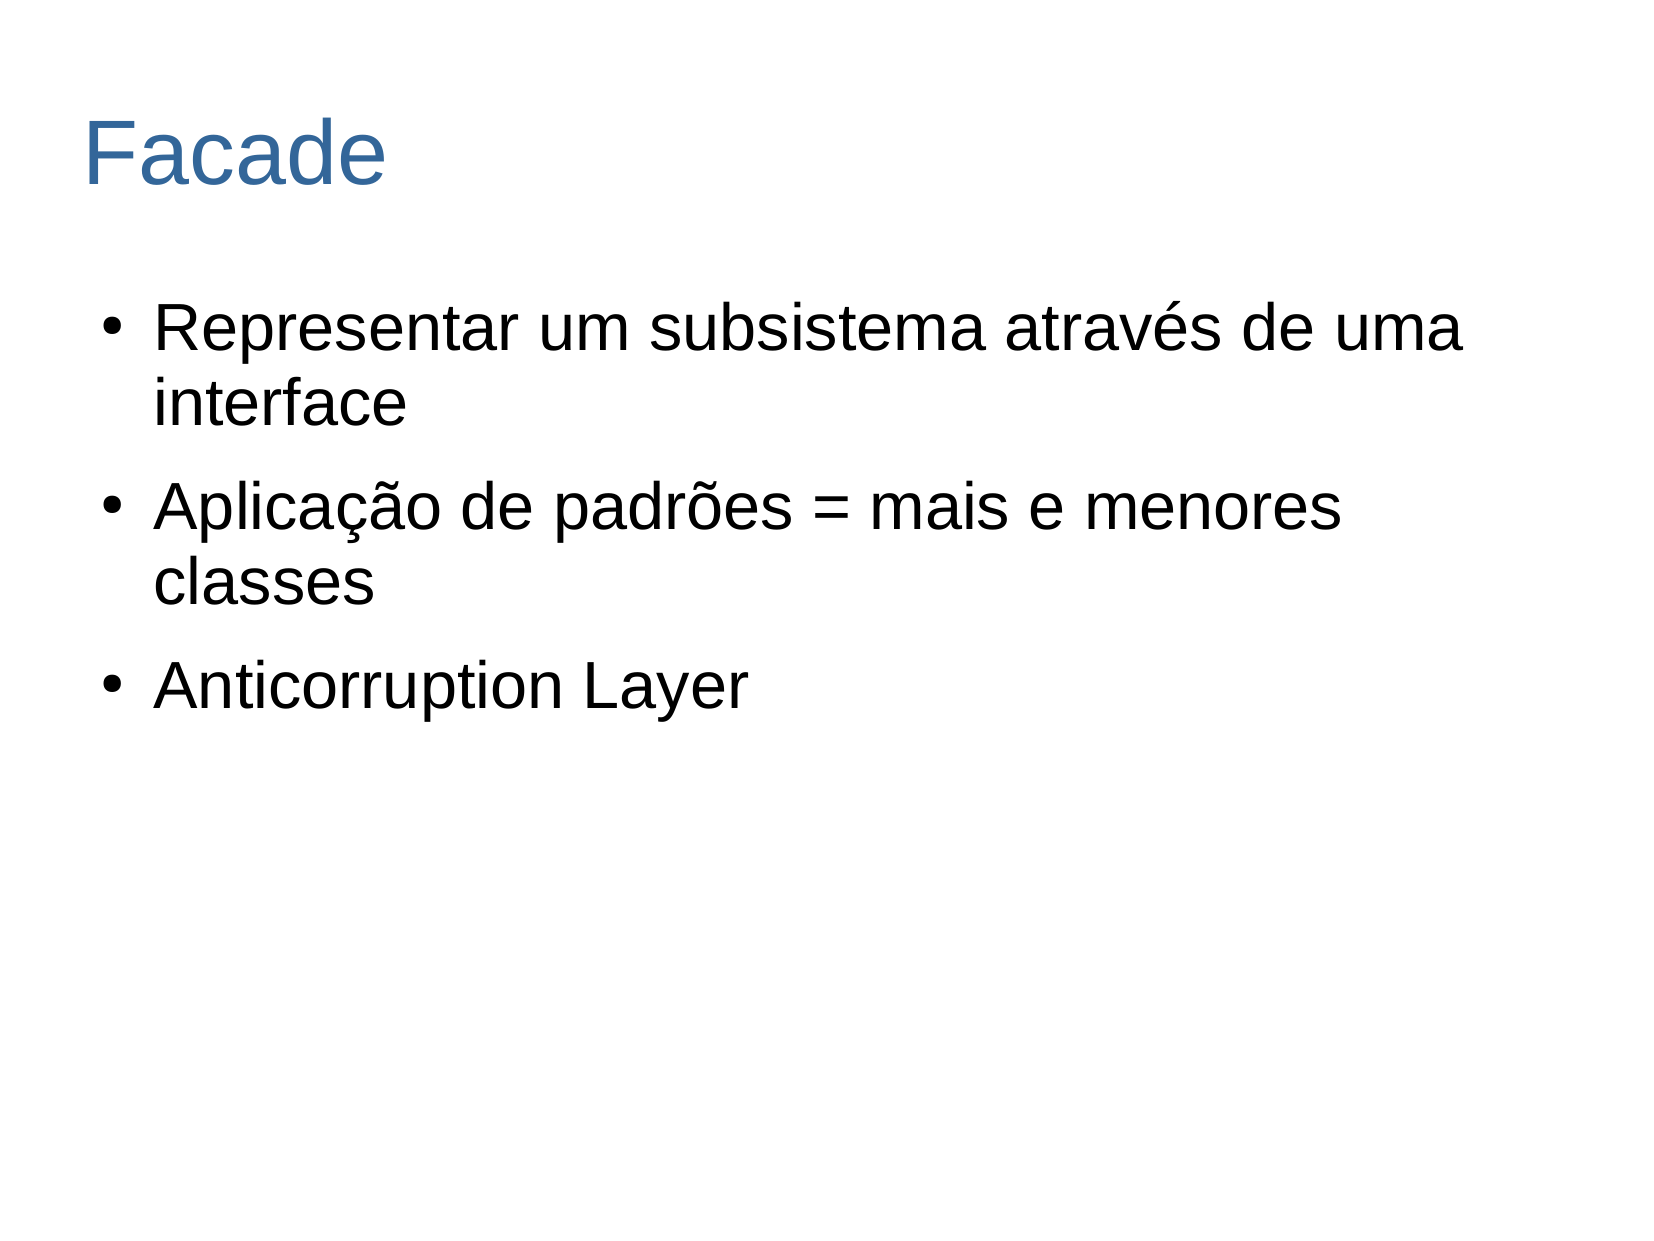

# Facade
Representar um subsistema através de uma interface
Aplicação de padrões = mais e menores classes
Anticorruption Layer